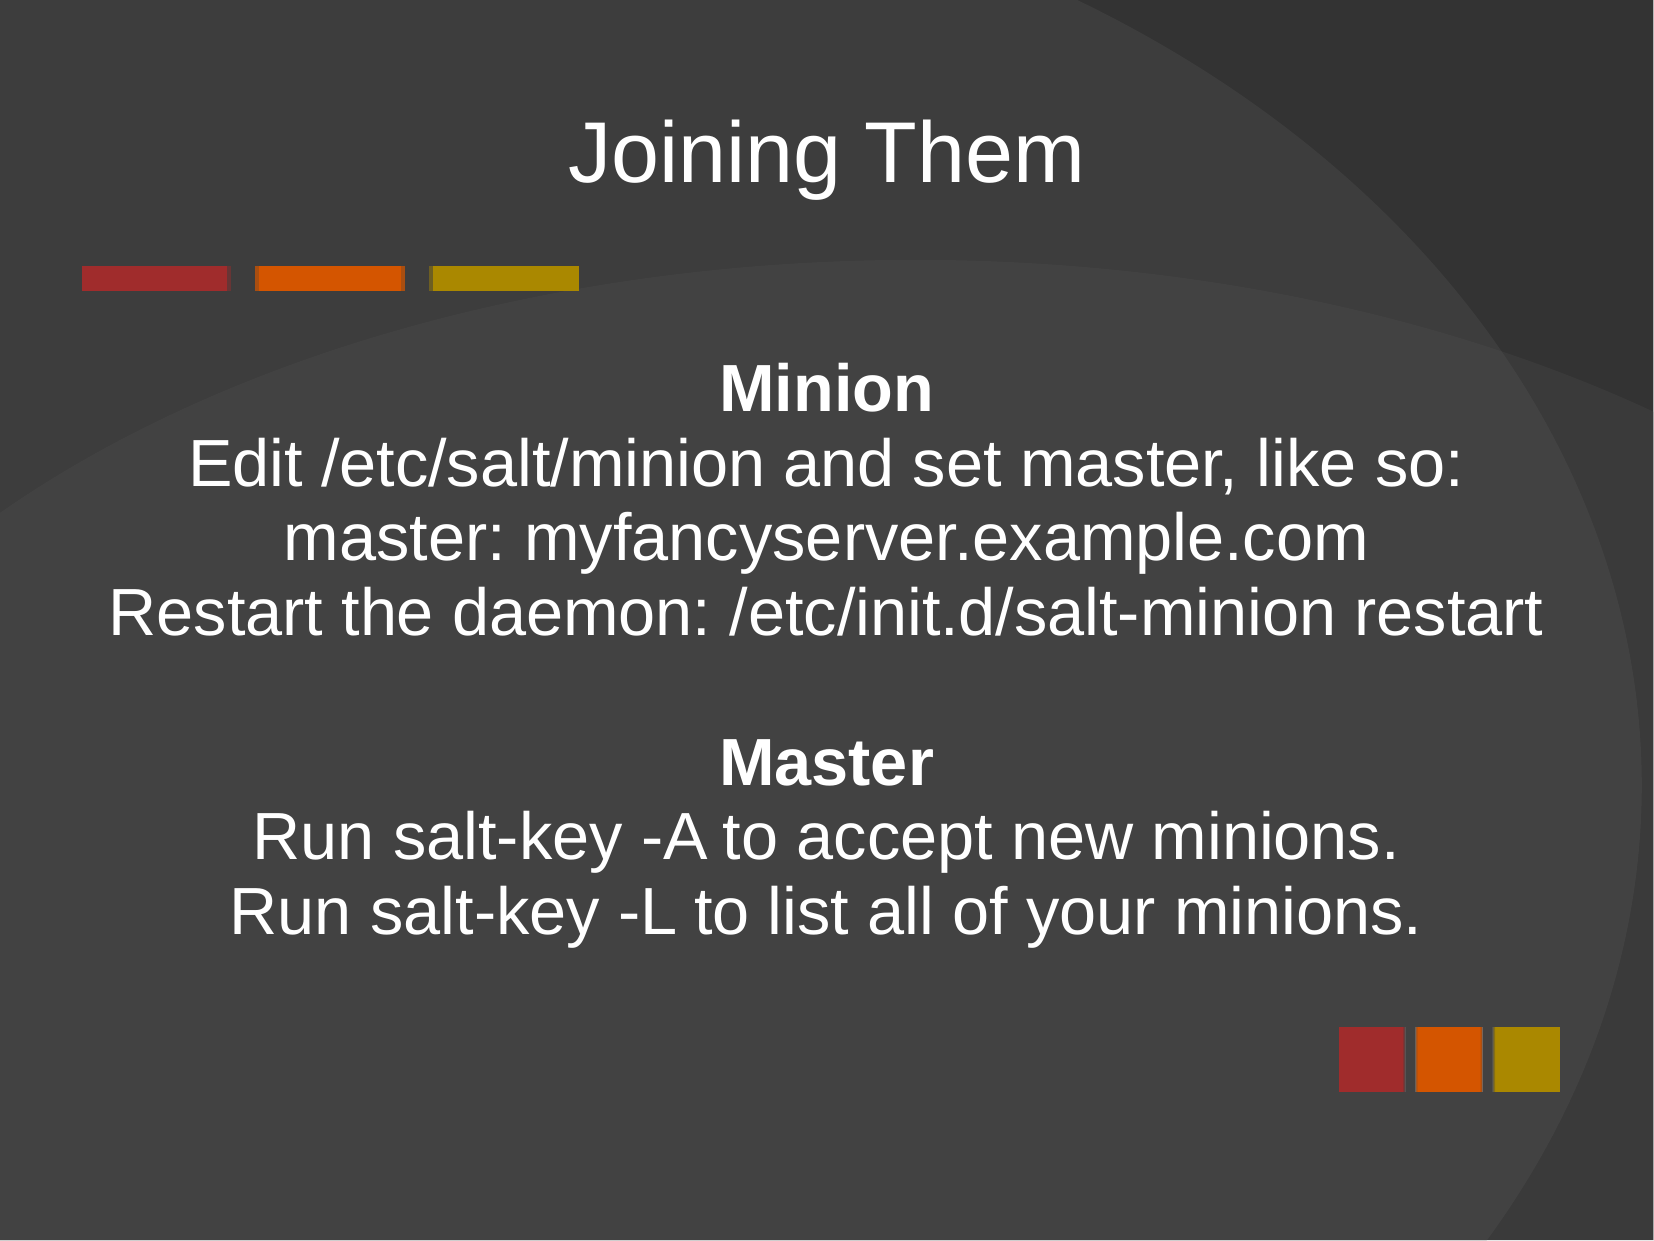

# Joining Them
Minion
Edit /etc/salt/minion and set master, like so:
master: myfancyserver.example.com
Restart the daemon: /etc/init.d/salt-minion restart
Master
Run salt-key -A to accept new minions.
Run salt-key -L to list all of your minions.